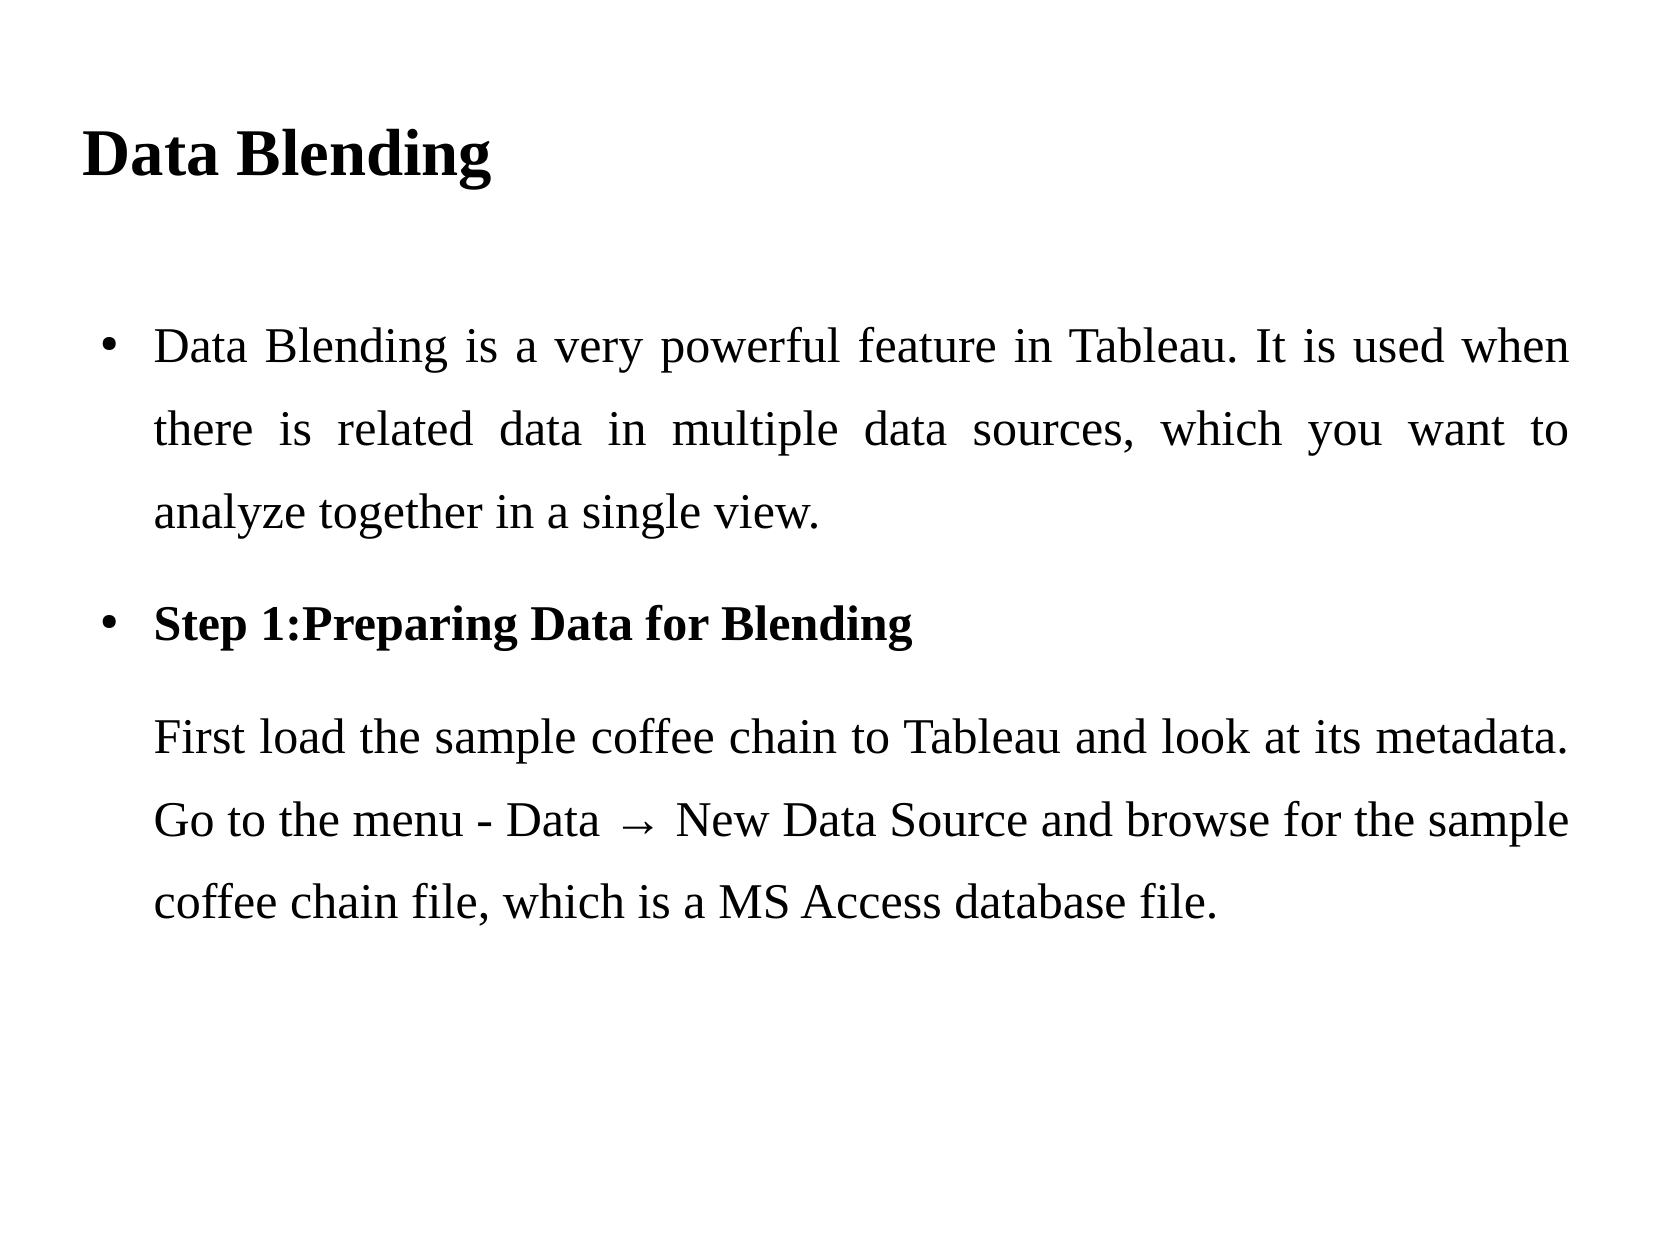

# Data Blending
Data Blending is a very powerful feature in Tableau. It is used when there is related data in multiple data sources, which you want to analyze together in a single view.
Step 1:Preparing Data for Blending
First load the sample coffee chain to Tableau and look at its metadata. Go to the menu - Data → New Data Source and browse for the sample coffee chain file, which is a MS Access database file.